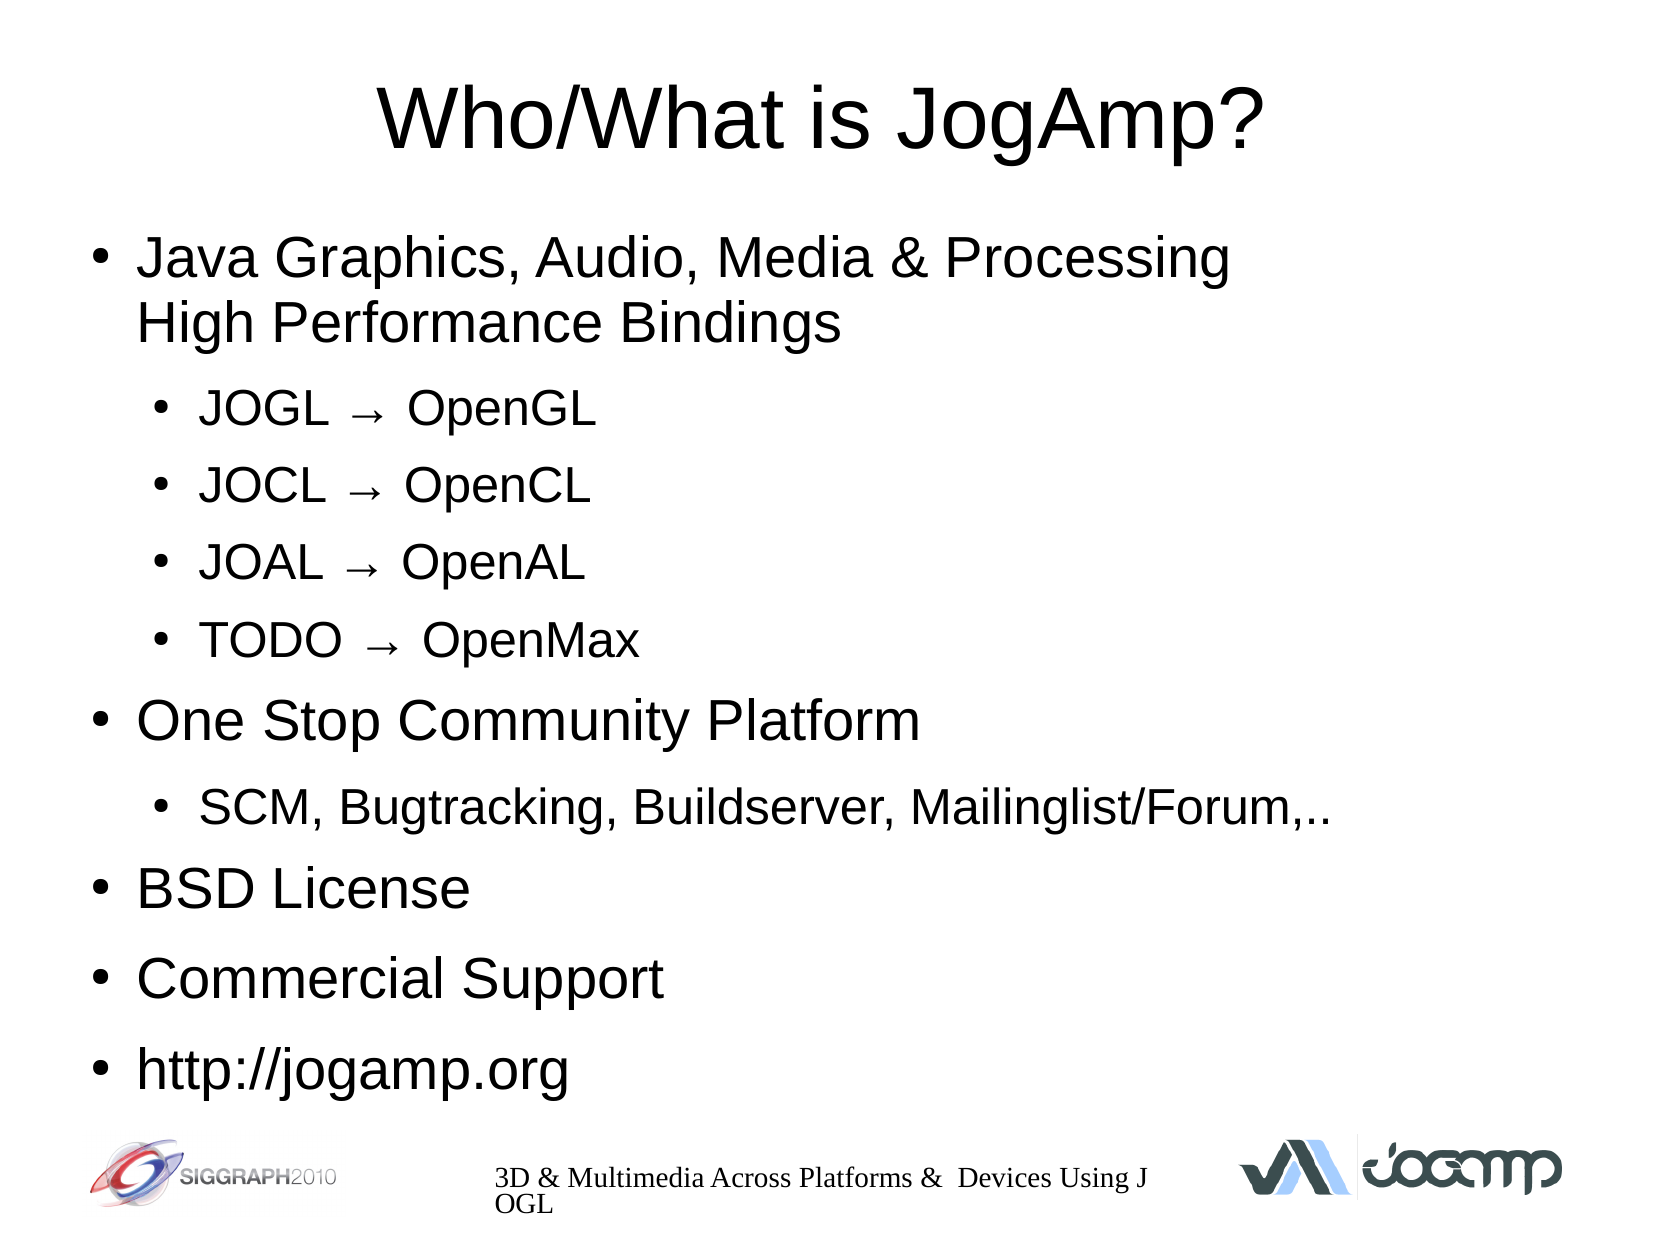

# Who/What is JogAmp?
Java Graphics, Audio, Media & Processing
High Performance Bindings
JOGL → OpenGL
JOCL → OpenCL
JOAL → OpenAL
TODO → OpenMax
One Stop Community Platform
SCM, Bugtracking, Buildserver, Mailinglist/Forum,..
BSD License
Commercial Support
http://jogamp.org
3D & Multimedia Across Platforms & Devices Using JOGL